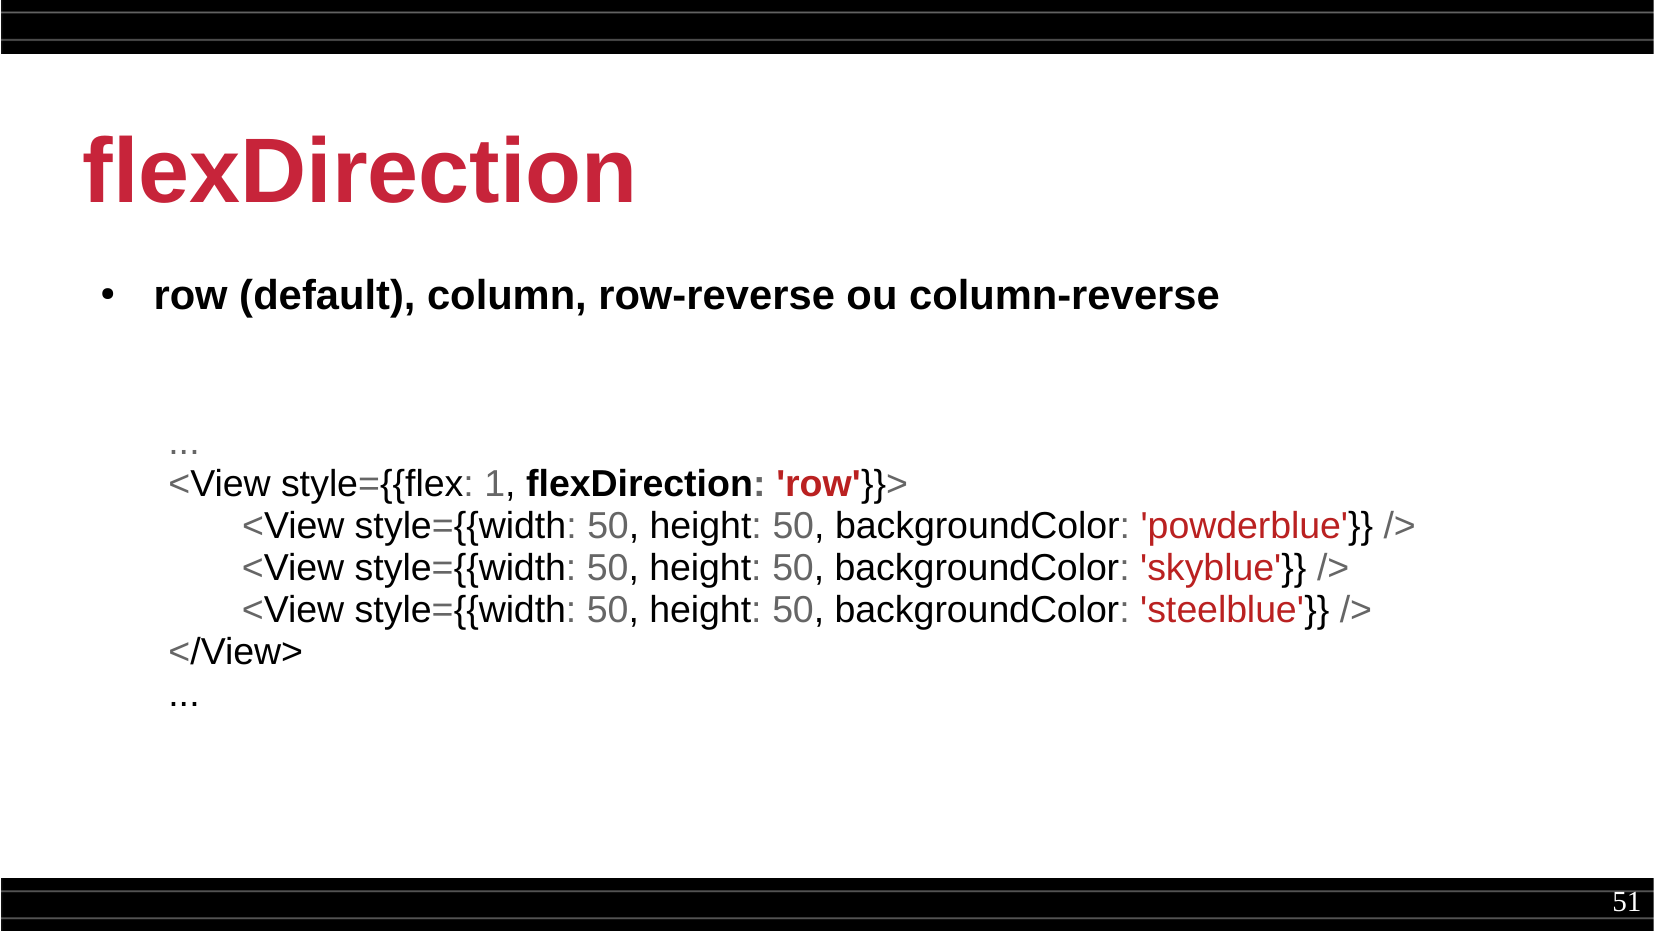

# flexDirection
row (default), column, row-reverse ou column-reverse
...
<View style={{flex: 1, flexDirection: 'row'}}>
	<View style={{width: 50, height: 50, backgroundColor: 'powderblue'}} />
 <View style={{width: 50, height: 50, backgroundColor: 'skyblue'}} />
 <View style={{width: 50, height: 50, backgroundColor: 'steelblue'}} />
</View>
...